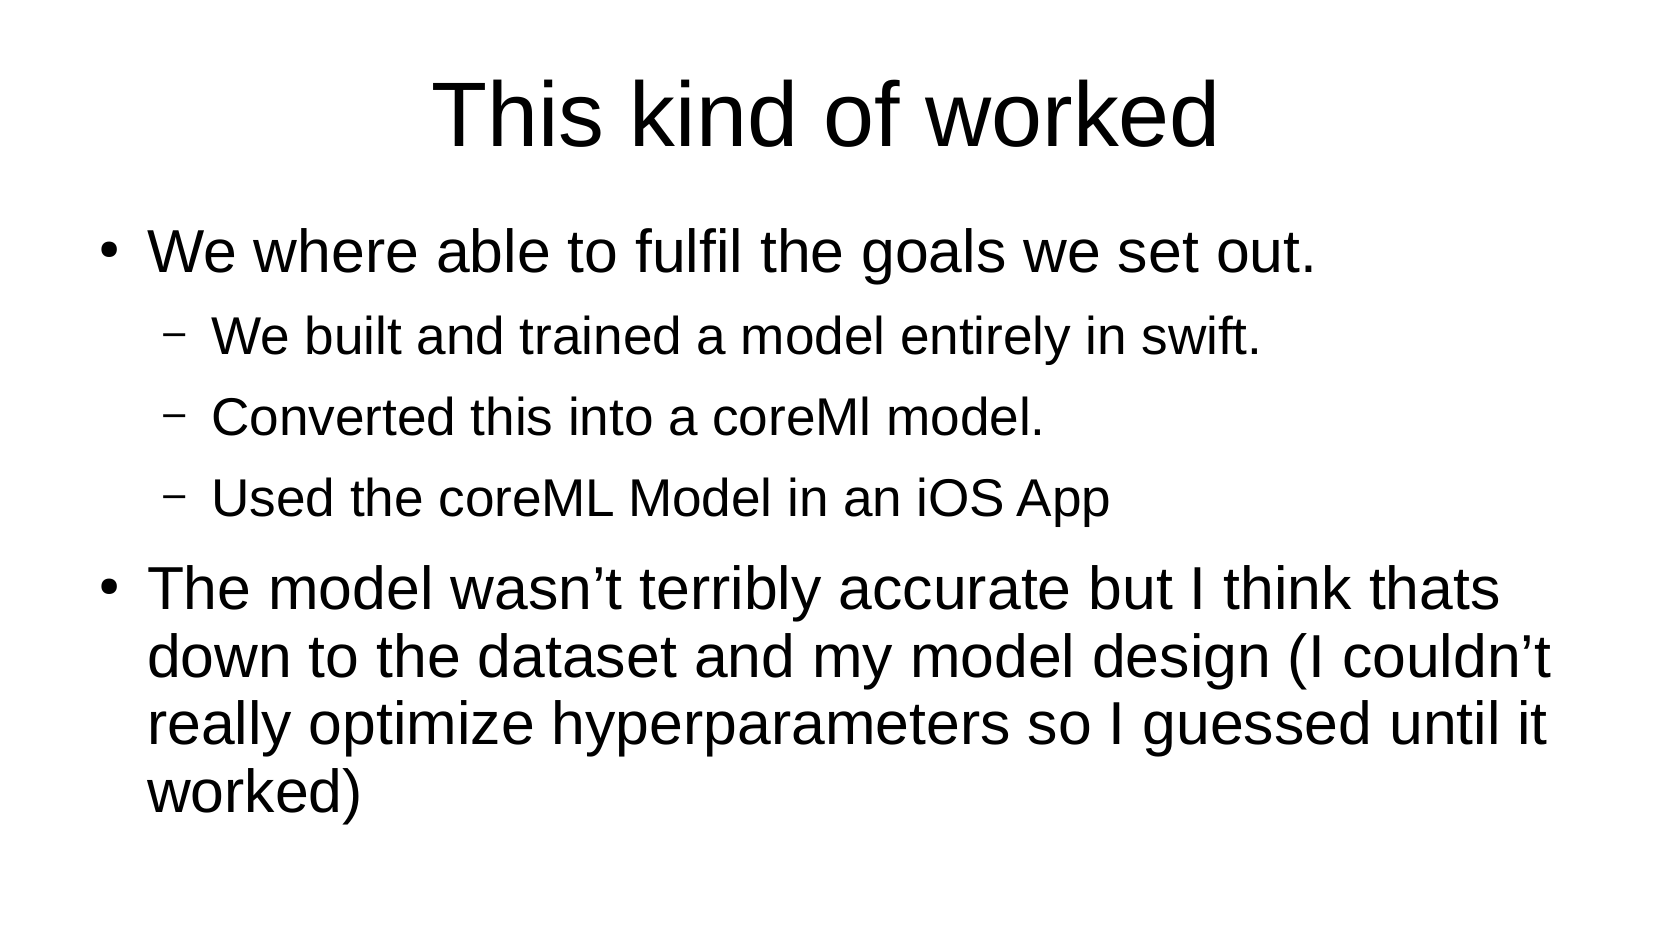

# This kind of worked
We where able to fulfil the goals we set out.
We built and trained a model entirely in swift.
Converted this into a coreMl model.
Used the coreML Model in an iOS App
The model wasn’t terribly accurate but I think thats down to the dataset and my model design (I couldn’t really optimize hyperparameters so I guessed until it worked)